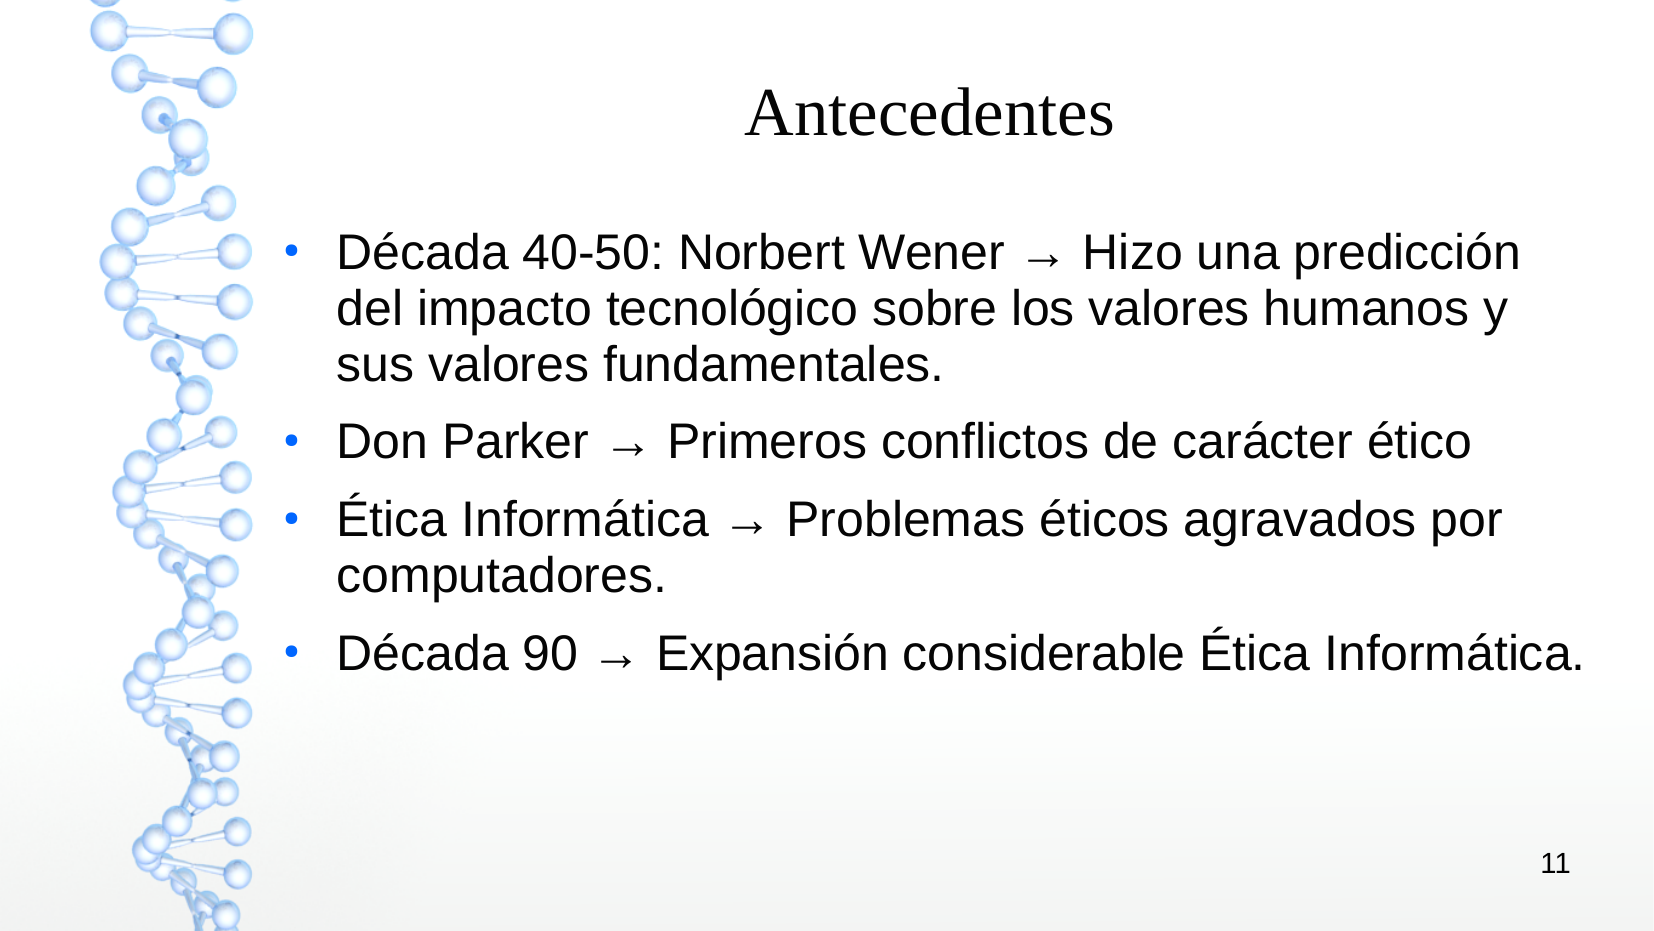

# Antecedentes
Década 40-50: Norbert Wener → Hizo una predicción del impacto tecnológico sobre los valores humanos y sus valores fundamentales.
Don Parker → Primeros conflictos de carácter ético
Ética Informática → Problemas éticos agravados por computadores.
Década 90 → Expansión considerable Ética Informática.
11